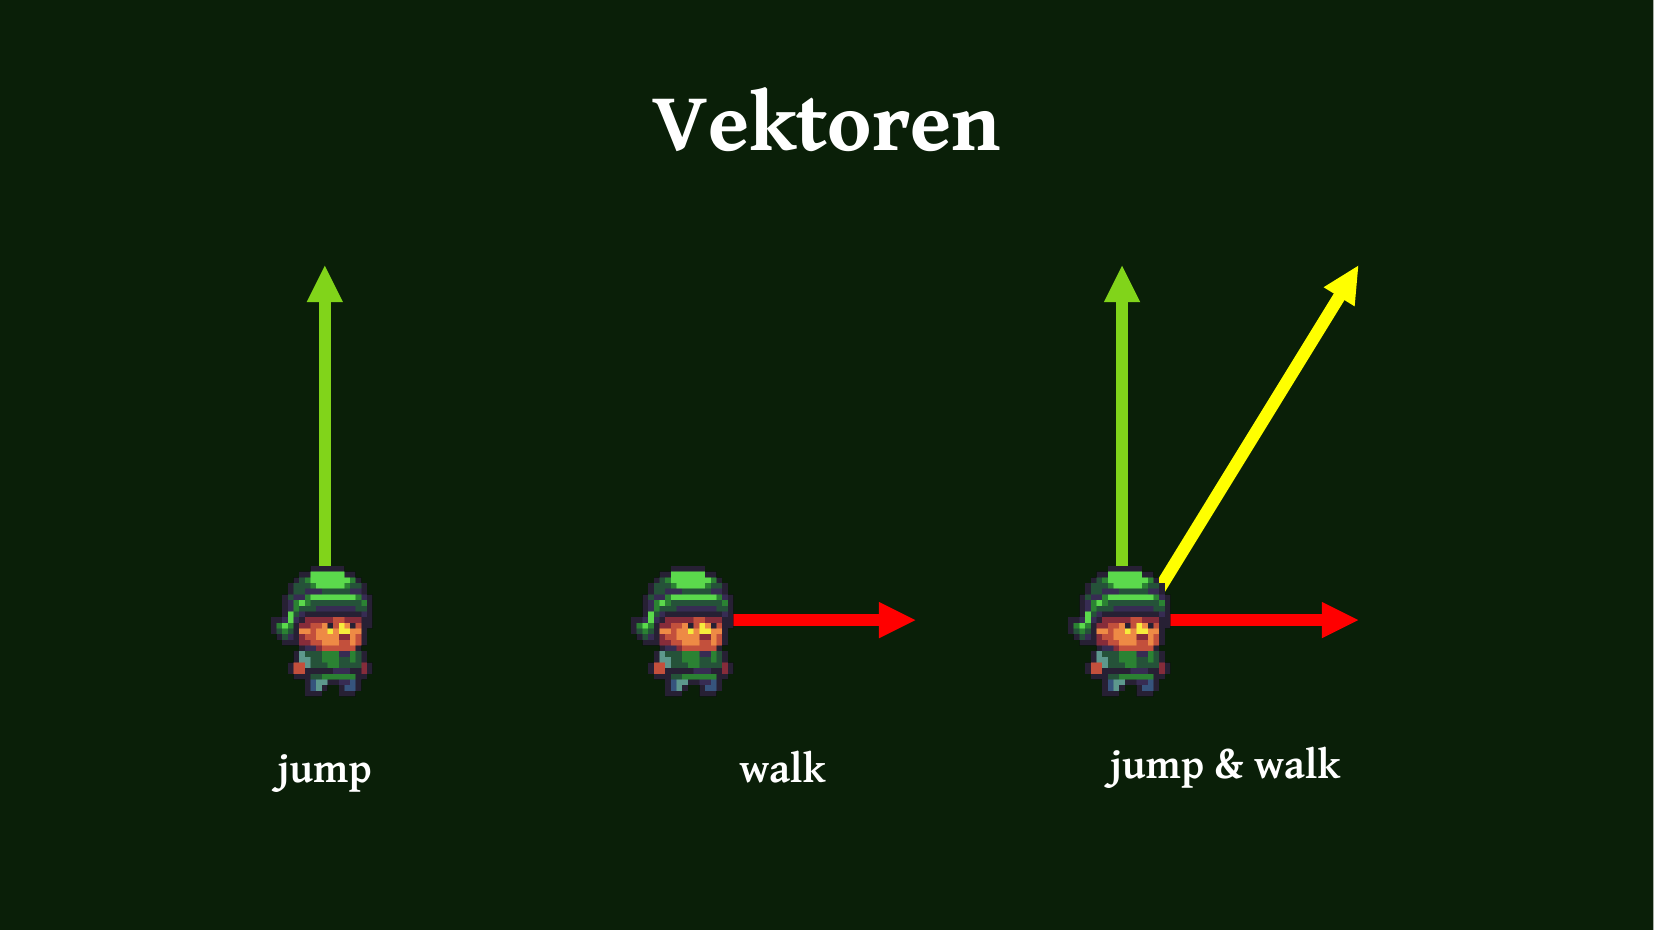

# Vektoren
jump & walk
jump
walk